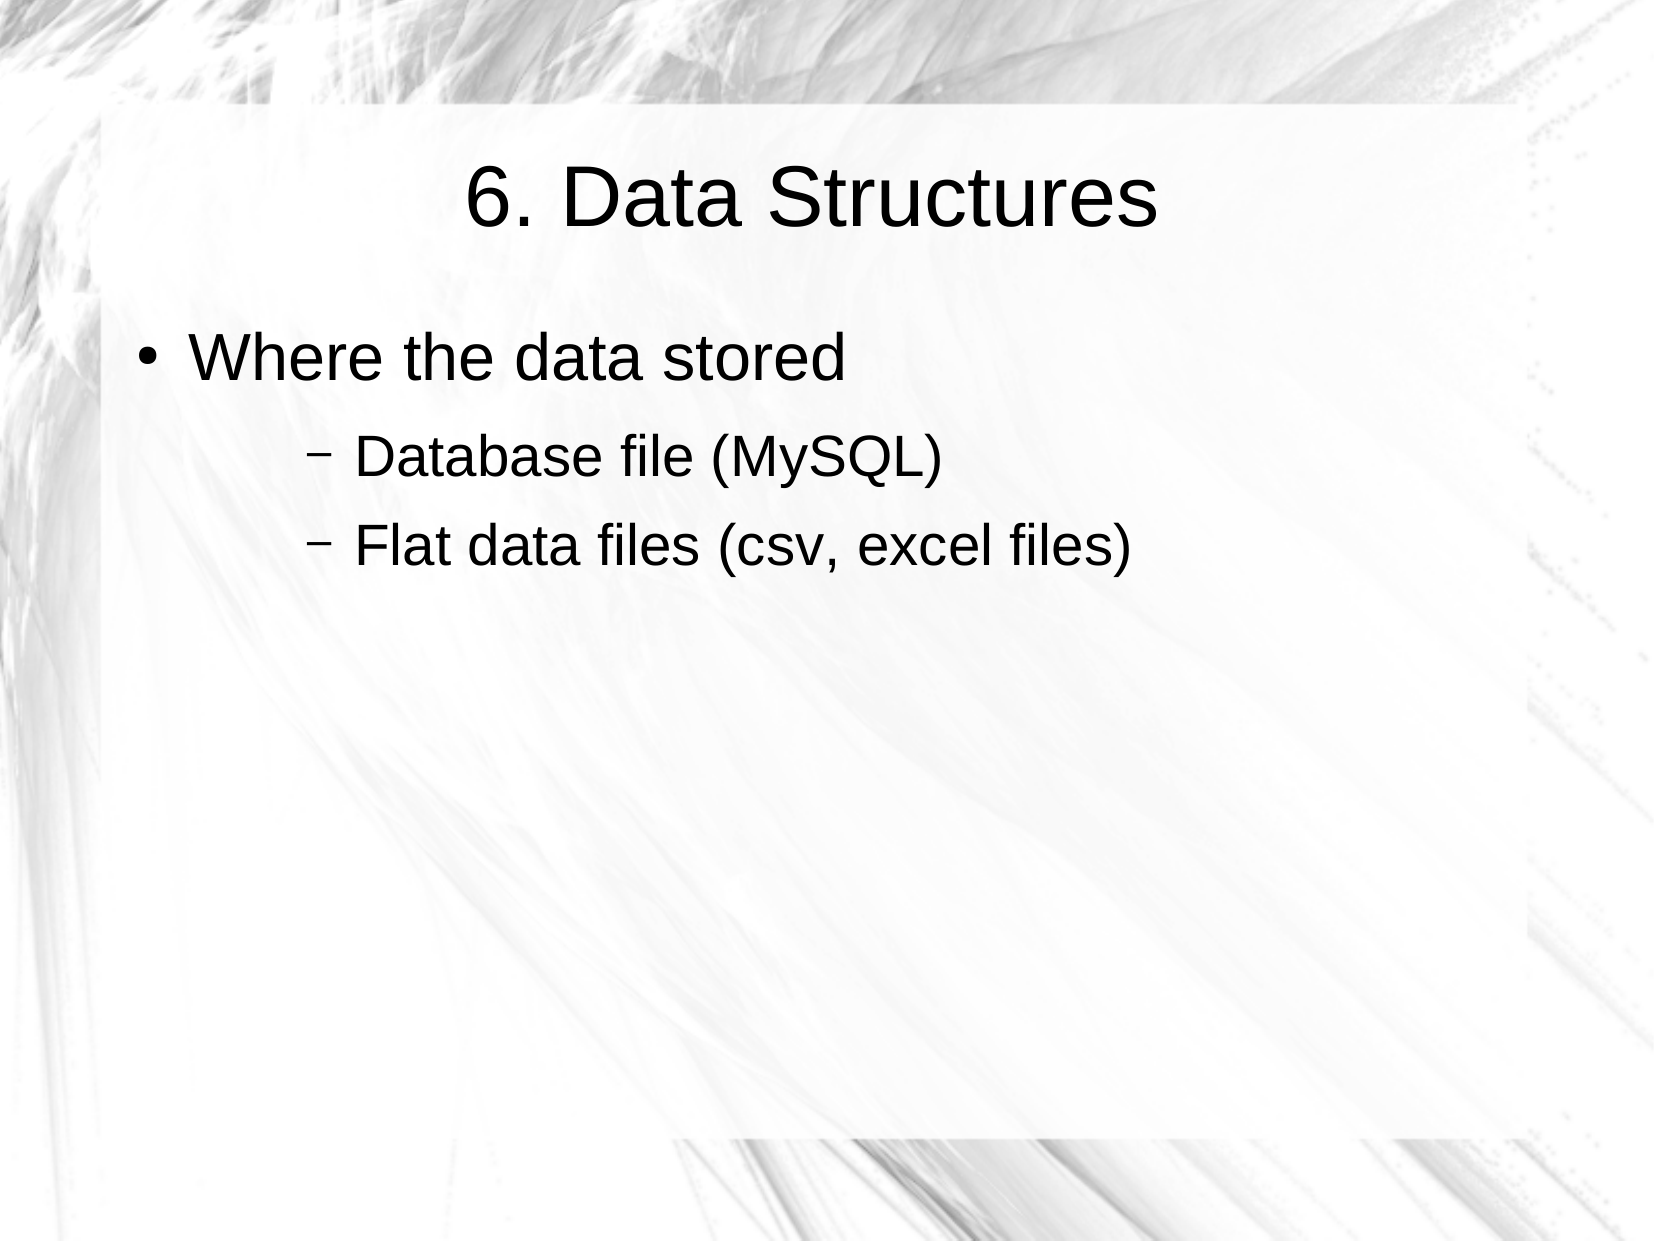

# 6. Data Structures
Where the data stored
Database file (MySQL)
Flat data files (csv, excel files)